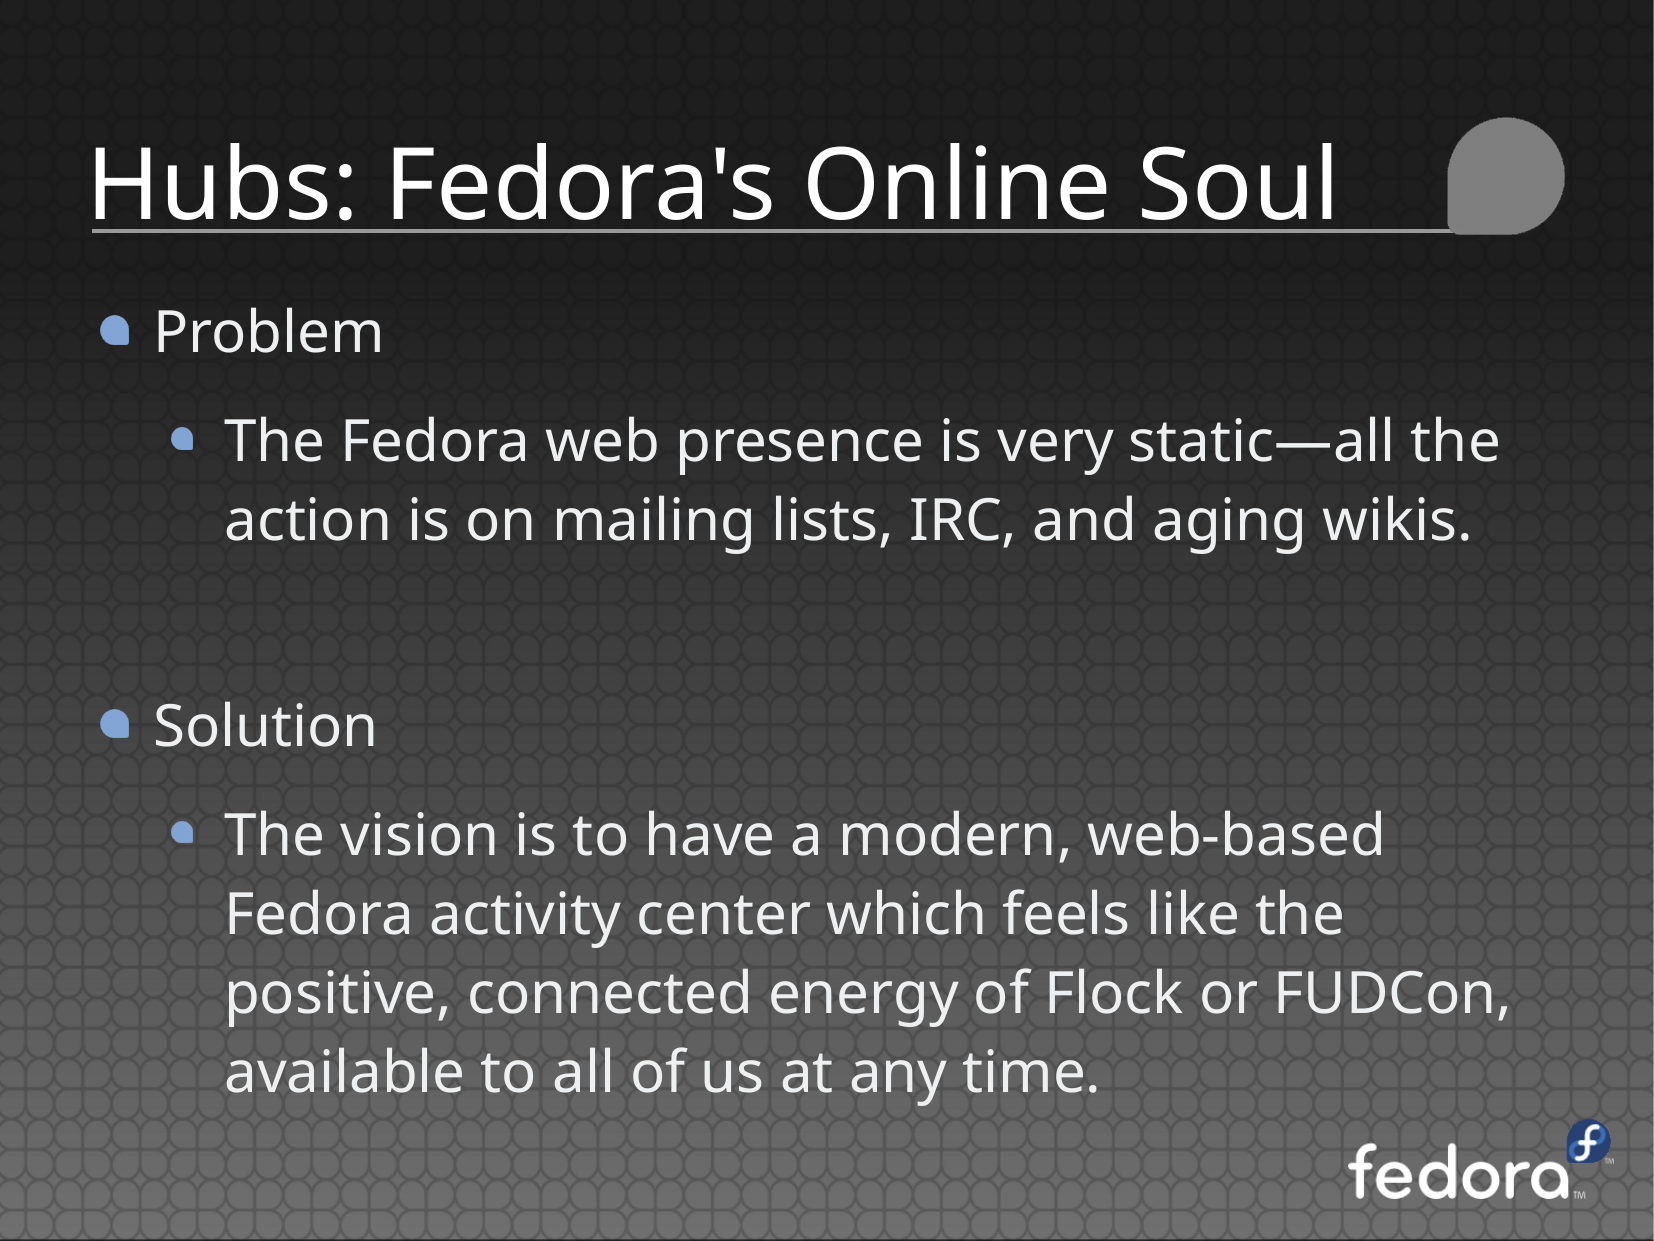

# Hubs: Fedora's Online Soul
Problem
The Fedora web presence is very static—all the action is on mailing lists, IRC, and aging wikis.
Solution
The vision is to have a modern, web-based Fedora activity center which feels like the positive, connected energy of Flock or FUDCon, available to all of us at any time.